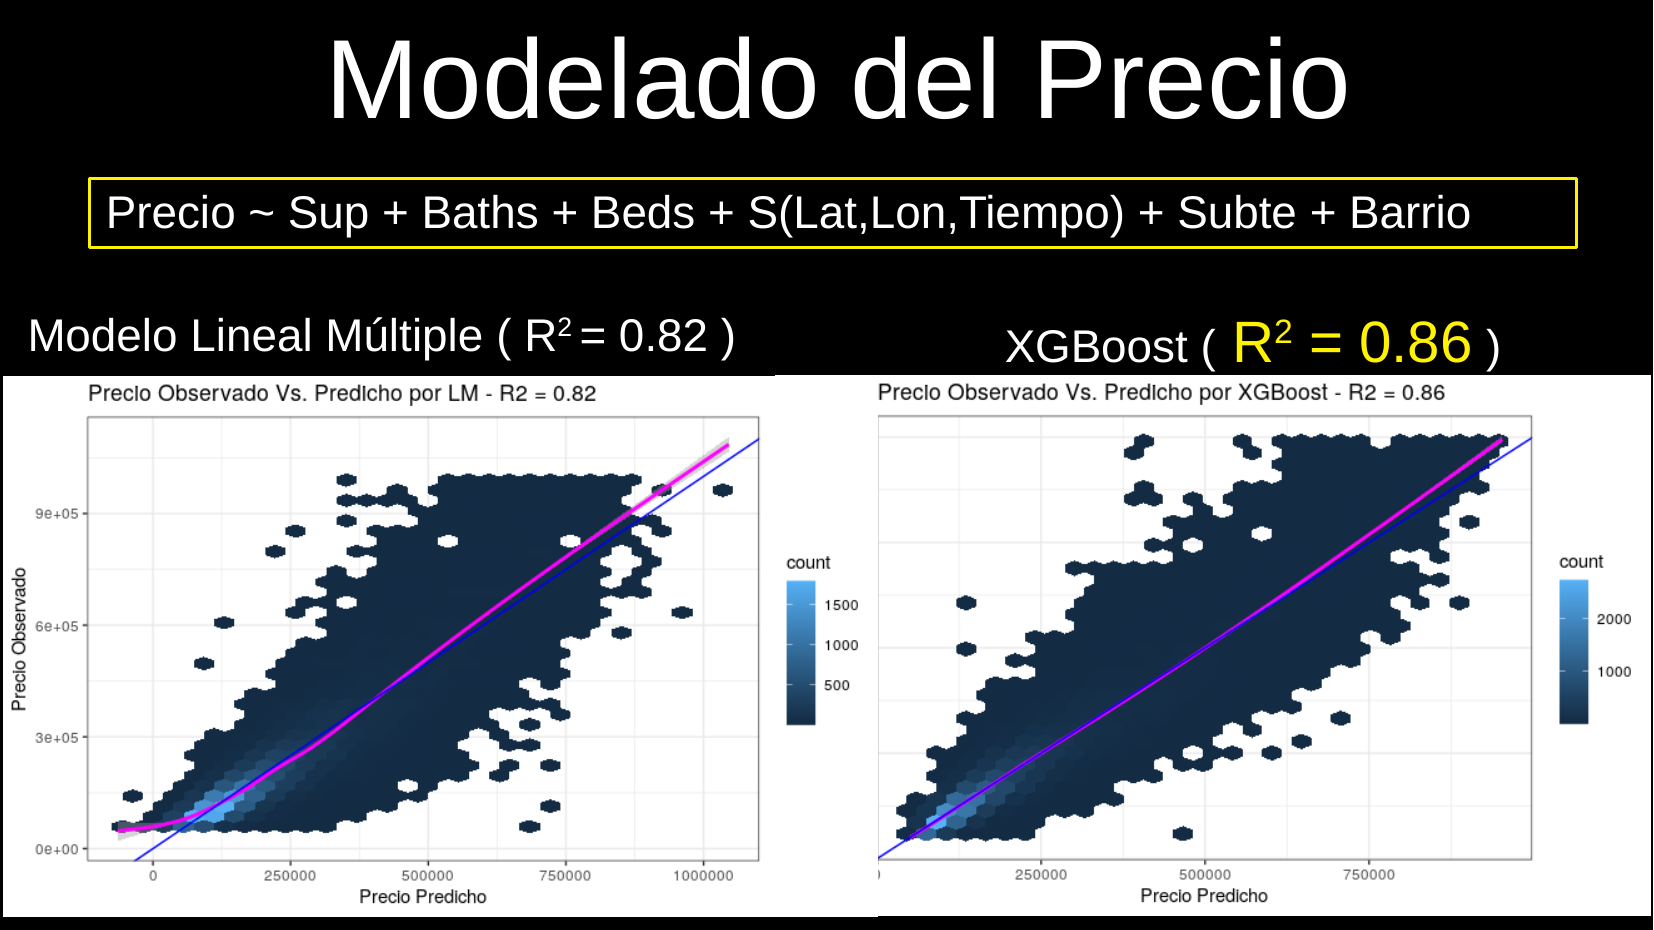

Modelado del Precio
Precio ~ Sup + Baths + Beds + S(Lat,Lon,Tiempo) + Subte + Barrio
Modelo Lineal Múltiple ( R2 = 0.82 )
XGBoost ( R2 = 0.86 )